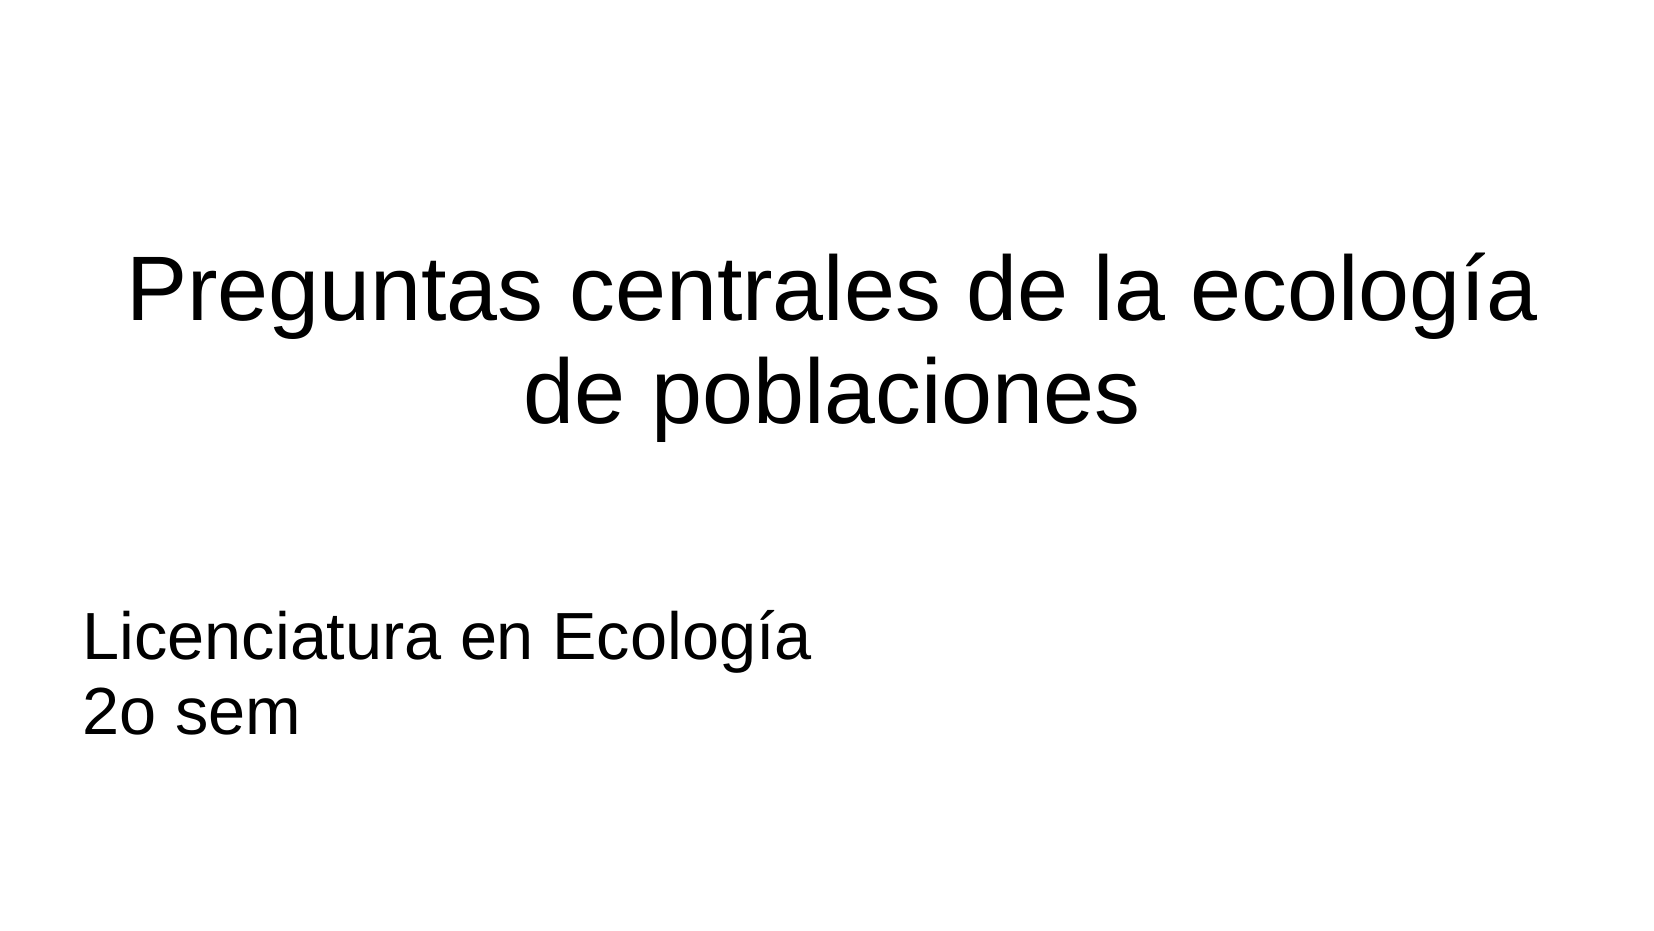

# Preguntas centrales de la ecología de poblaciones
Licenciatura en Ecología
2o sem